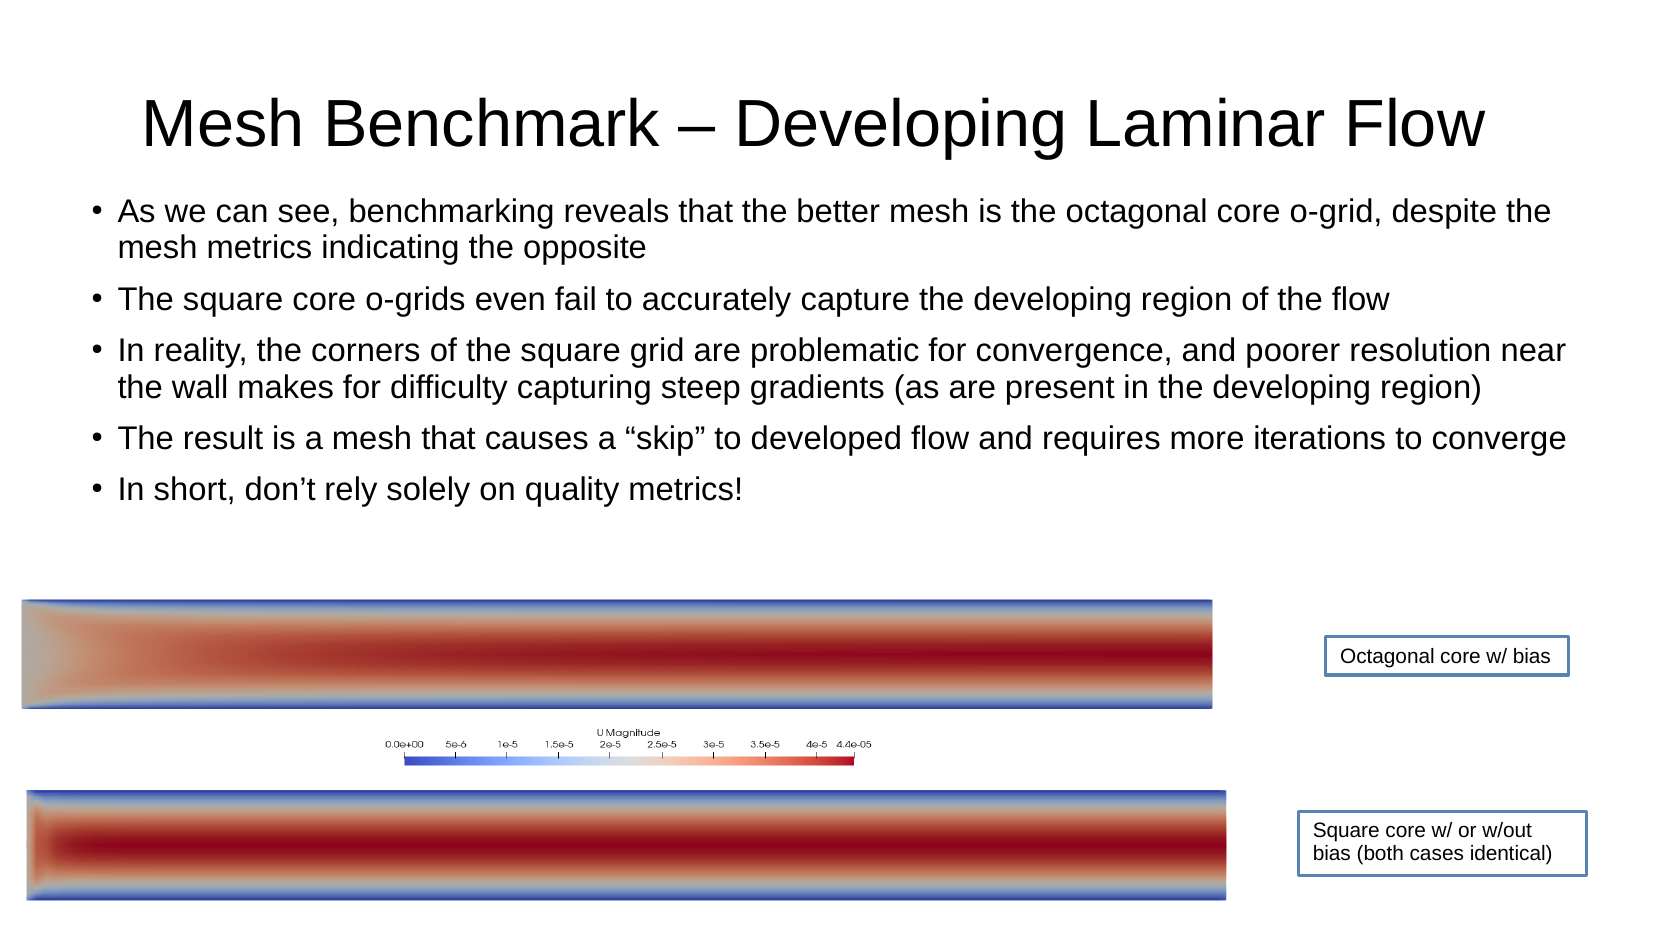

# Mesh Benchmark – Developing Laminar Flow
As we can see, benchmarking reveals that the better mesh is the octagonal core o-grid, despite the mesh metrics indicating the opposite
The square core o-grids even fail to accurately capture the developing region of the flow
In reality, the corners of the square grid are problematic for convergence, and poorer resolution near the wall makes for difficulty capturing steep gradients (as are present in the developing region)
The result is a mesh that causes a “skip” to developed flow and requires more iterations to converge
In short, don’t rely solely on quality metrics!
Octagonal core w/ bias
Square core w/ or w/out bias (both cases identical)